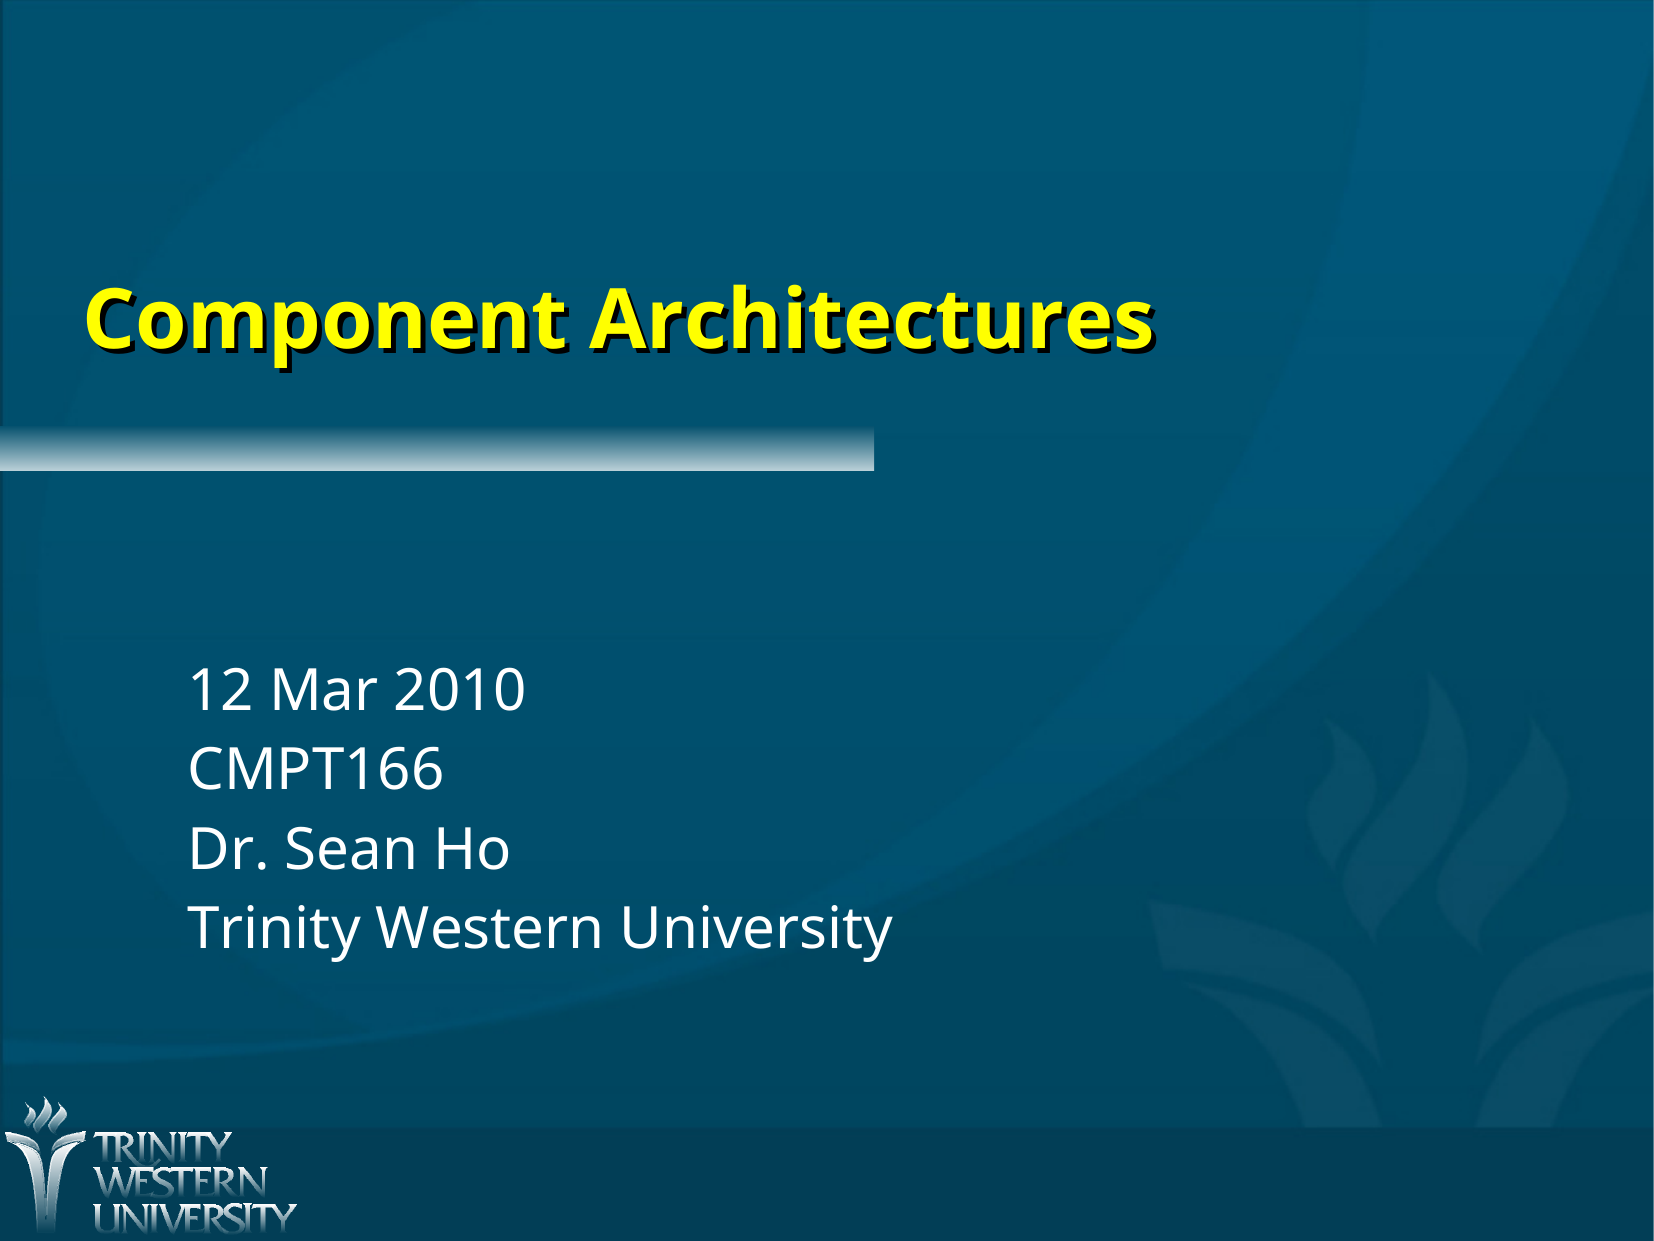

# Component Architectures
12 Mar 2010
CMPT166
Dr. Sean Ho
Trinity Western University